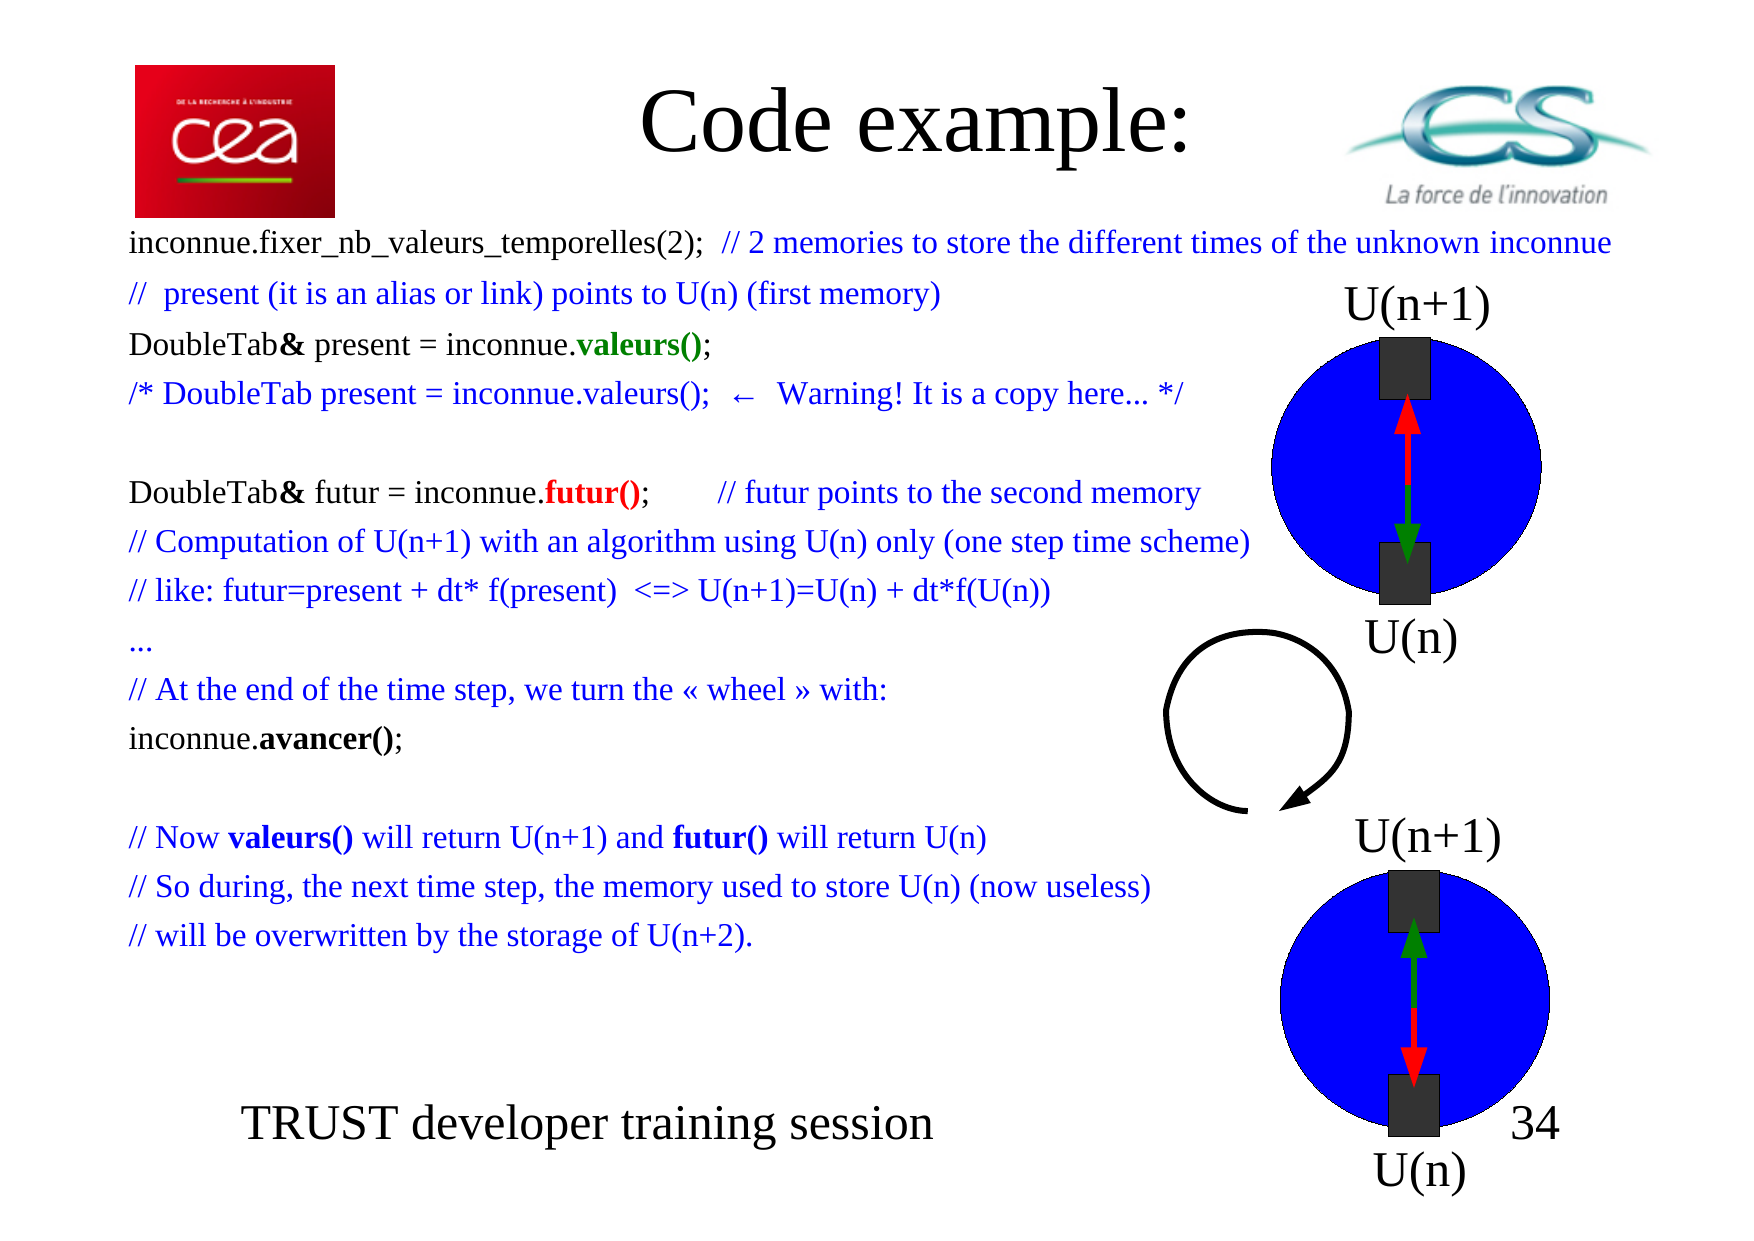

# Code example:
inconnue.fixer_nb_valeurs_temporelles(2); // 2 memories to store the different times of the unknown inconnue
// present (it is an alias or link) points to U(n) (first memory)
DoubleTab& present = inconnue.valeurs();
/* DoubleTab present = inconnue.valeurs(); ← Warning! It is a copy here... */
DoubleTab& futur = inconnue.futur(); 		// futur points to the second memory
// Computation of U(n+1) with an algorithm using U(n) only (one step time scheme)
// like: futur=present + dt* f(present) <=> U(n+1)=U(n) + dt*f(U(n))
...
// At the end of the time step, we turn the « wheel » with:
inconnue.avancer();
// Now valeurs() will return U(n+1) and futur() will return U(n)
// So during, the next time step, the memory used to store U(n) (now useless)
// will be overwritten by the storage of U(n+2).
U(n+1)
U(n)
U(n+1)
TRUST developer training session
34
U(n)